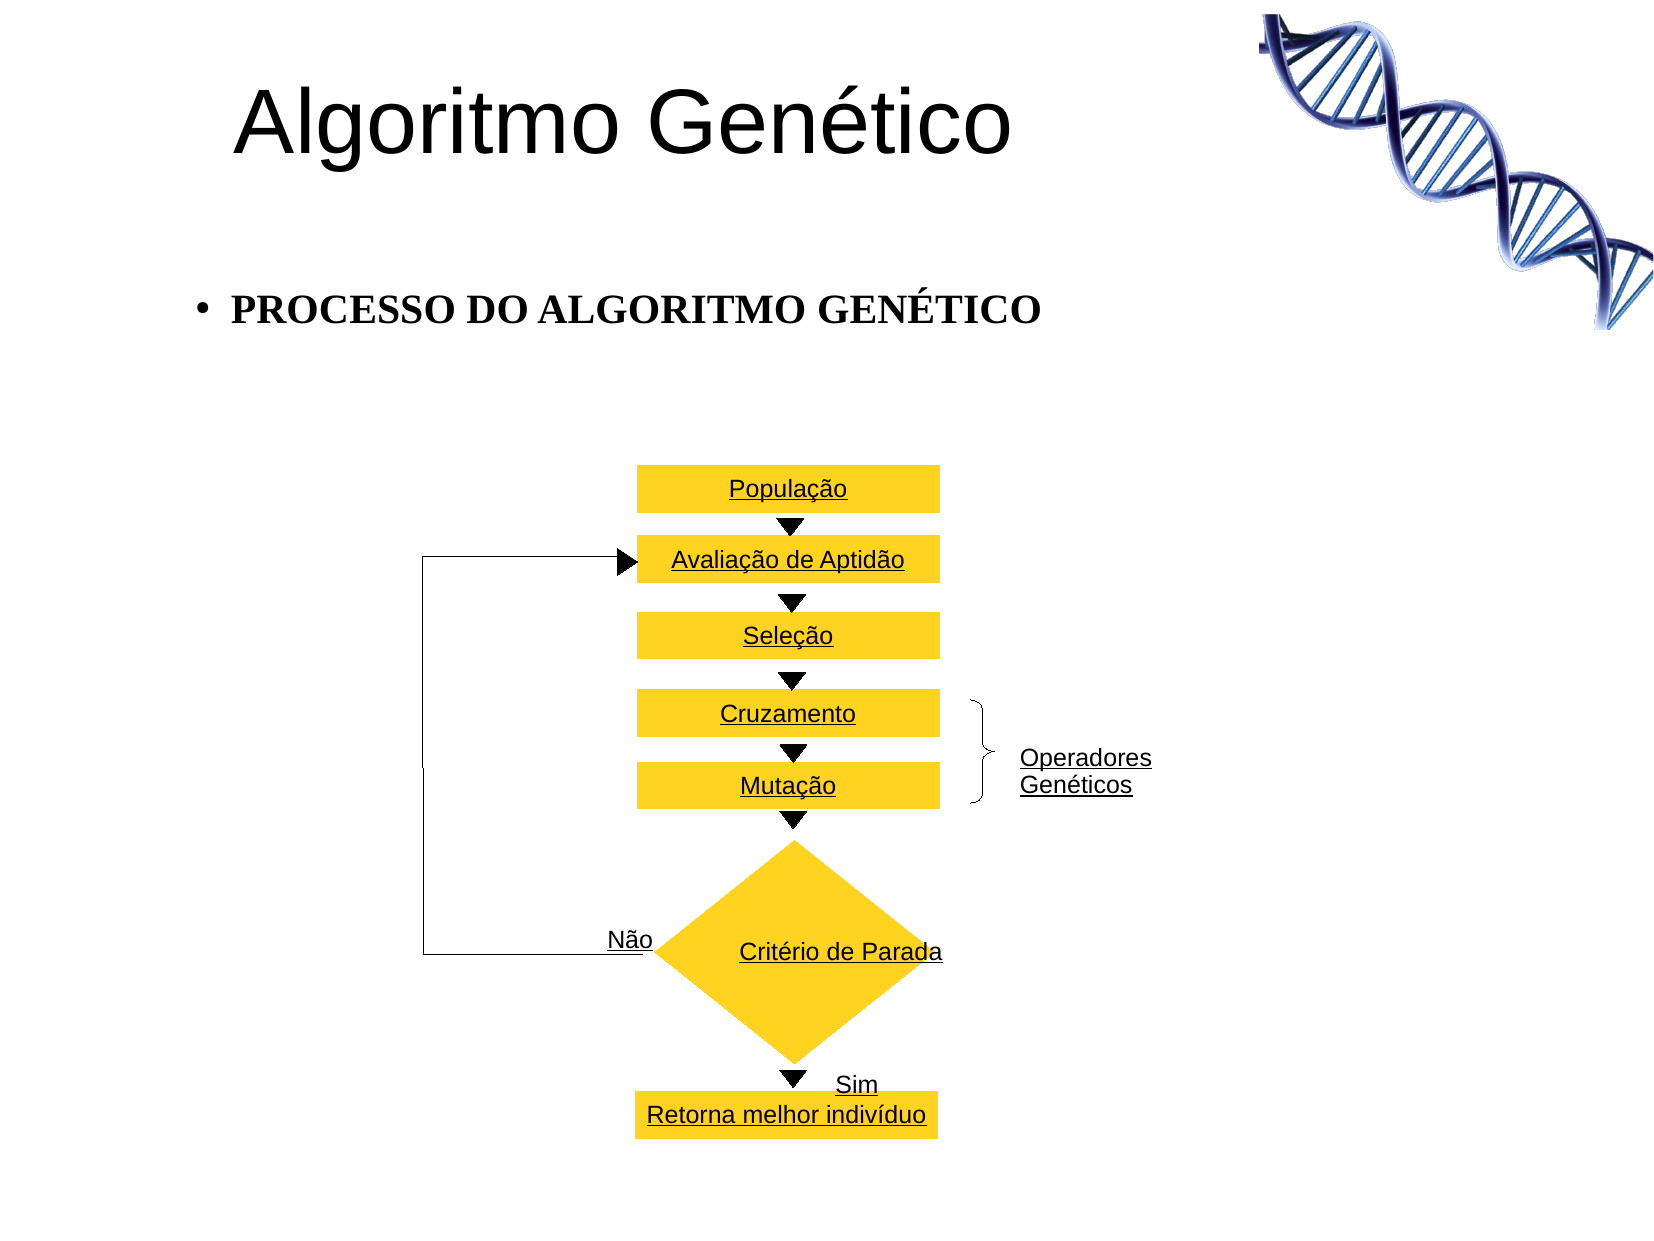

# Algoritmo Genético
PROCESSO DO ALGORITMO GENÉTICO
População
Avaliação de Aptidão
Seleção
Cruzamento
Operadores Genéticos
Mutação
Critério de Parada
Não
Sim
Retorna melhor indivíduo